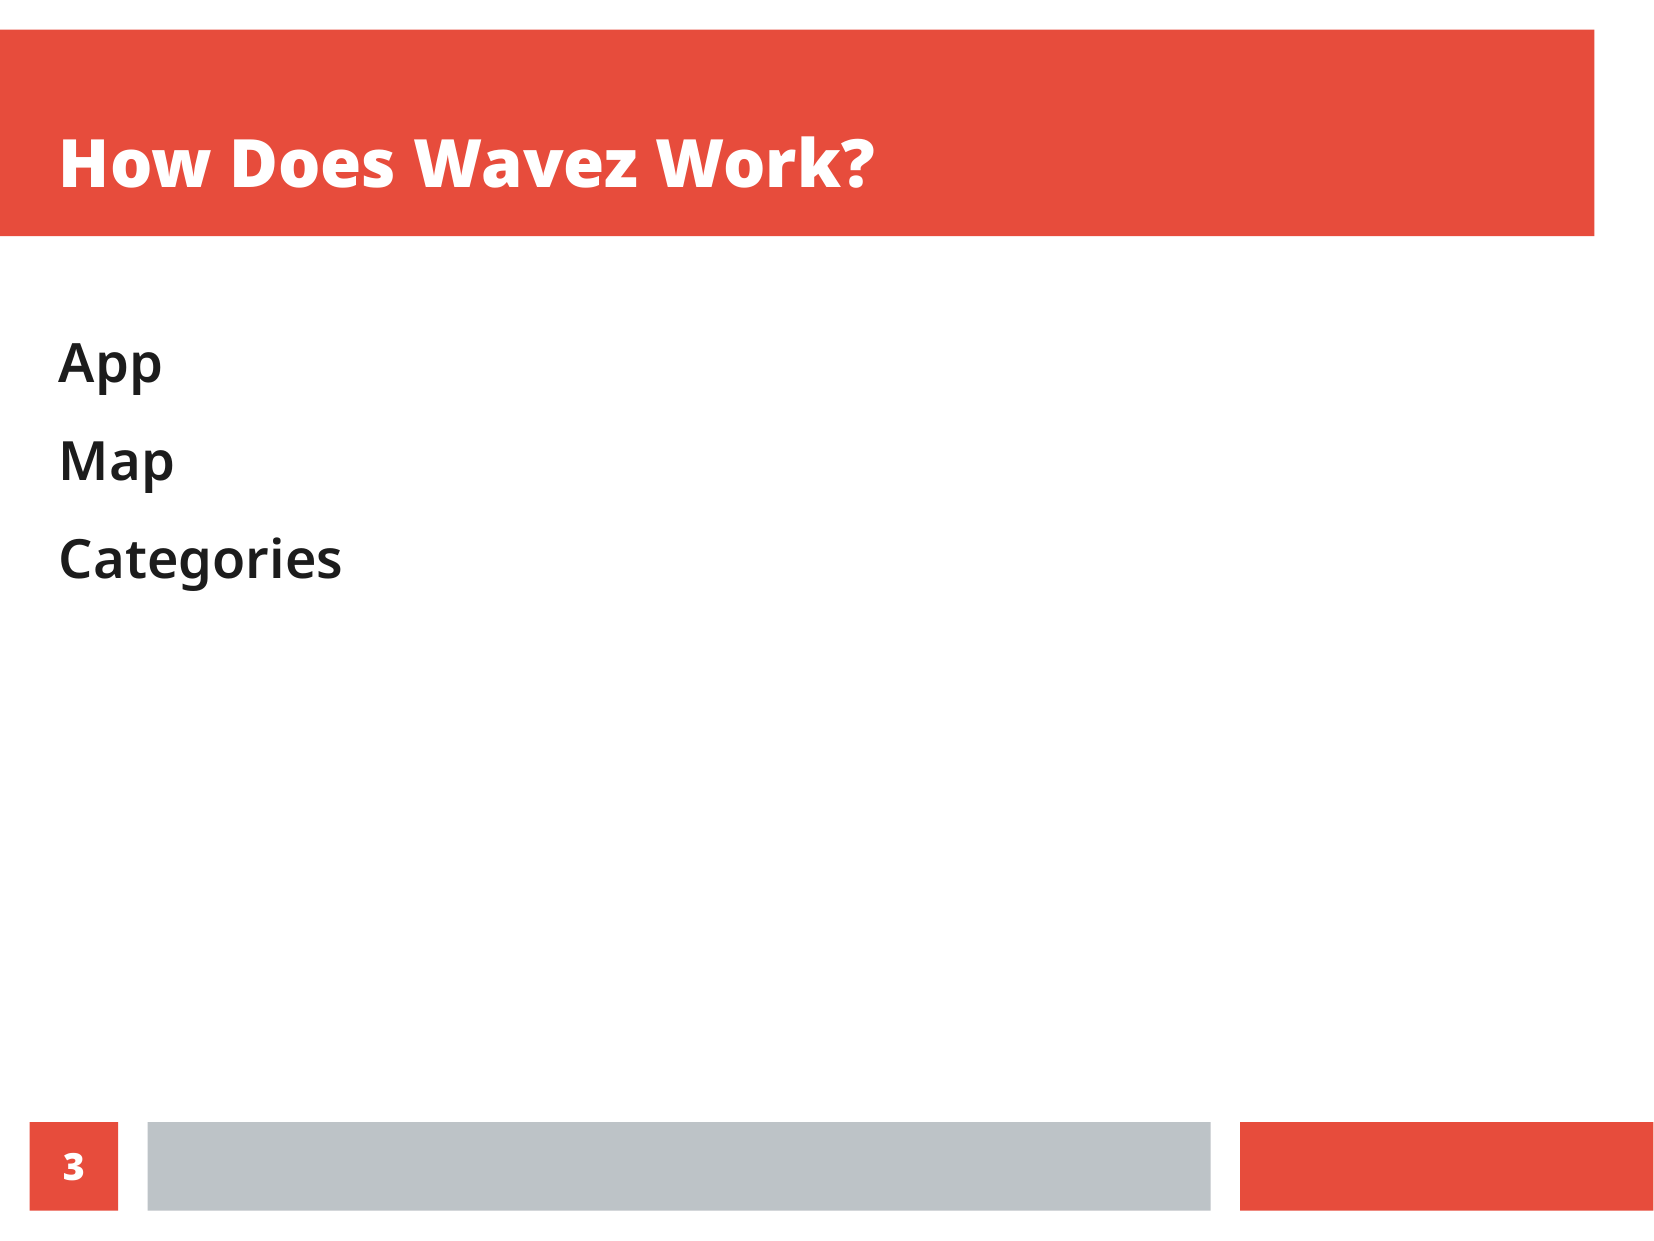

# How Does Wavez Work?
App
Map
Categories
3